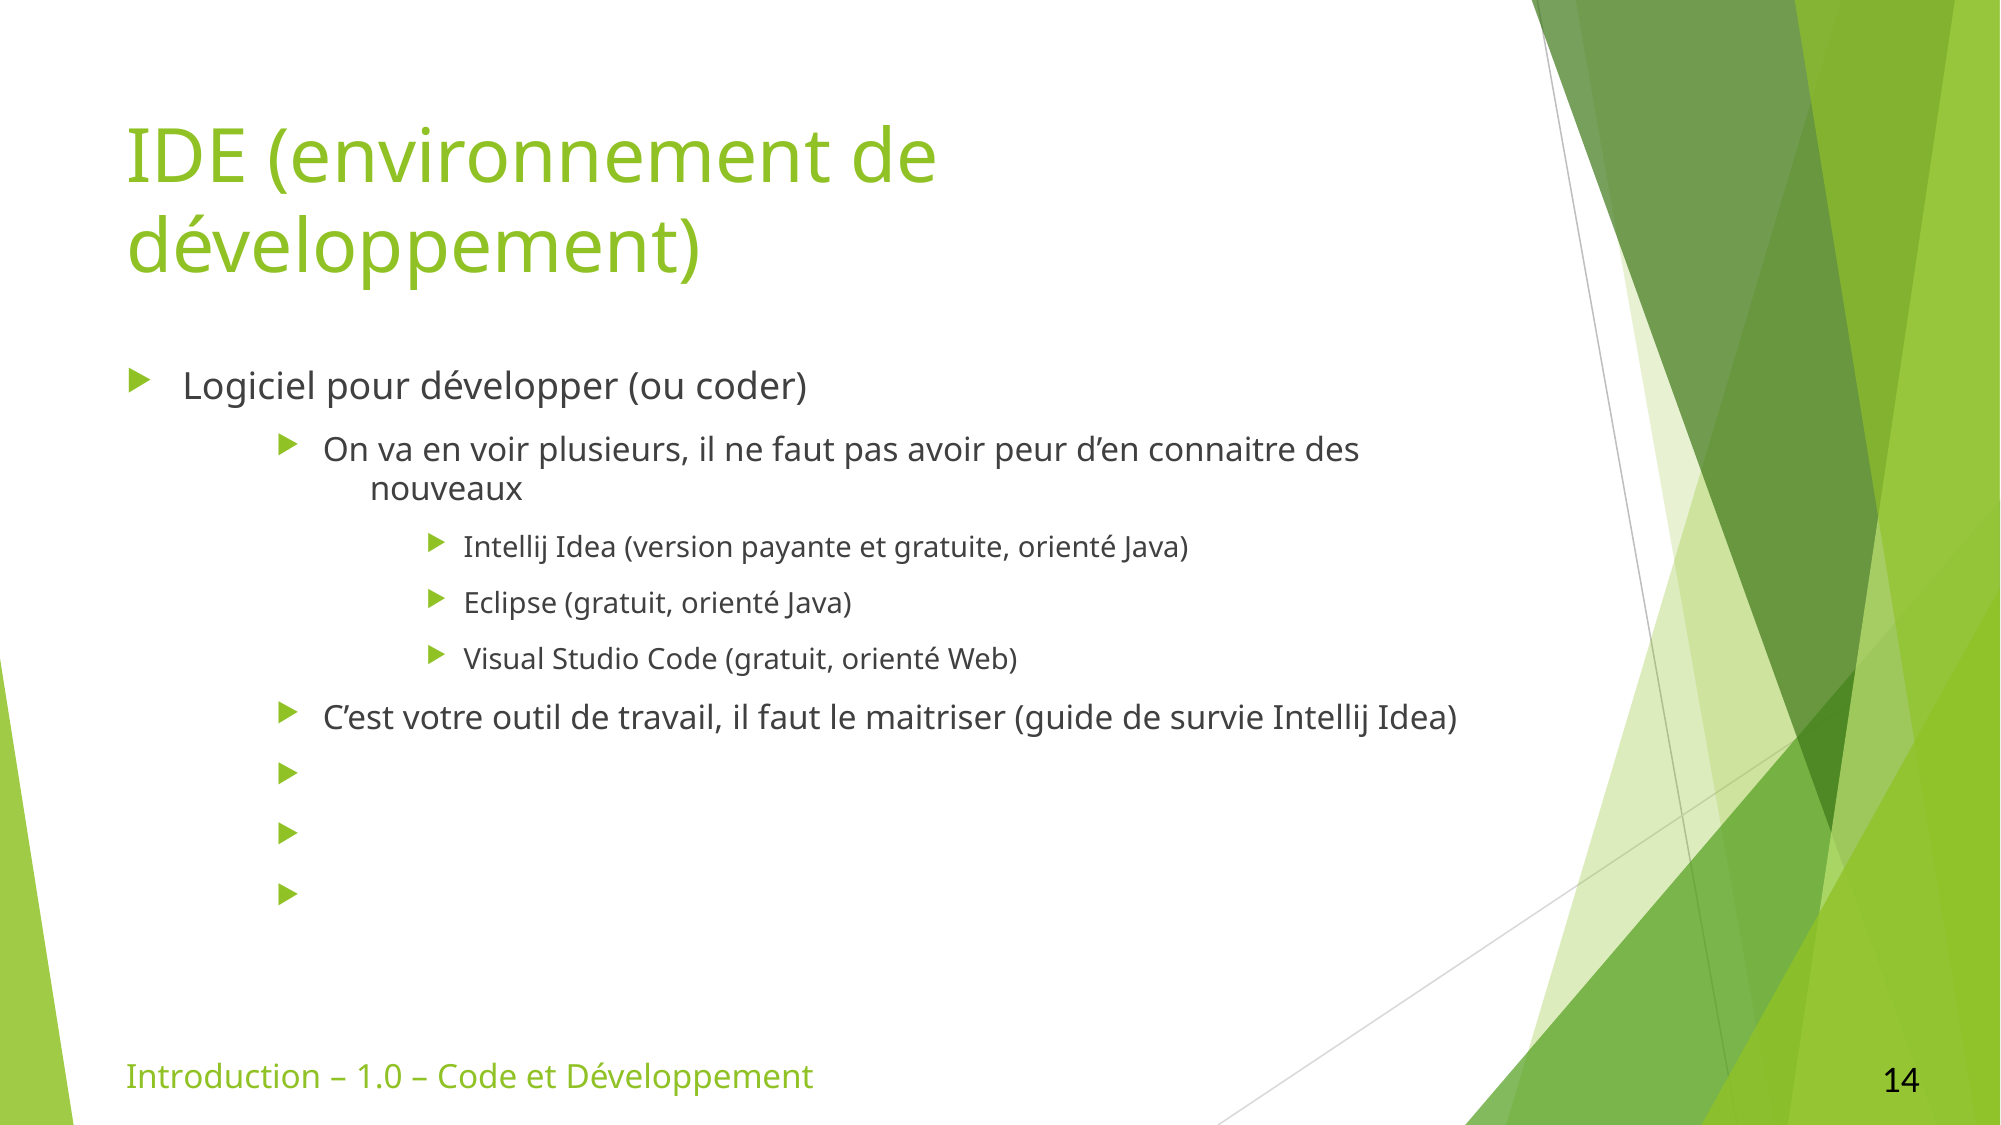

# IDE (environnement de développement)
Logiciel pour développer (ou coder)
On va en voir plusieurs, il ne faut pas avoir peur d’en connaitre des nouveaux
Intellij Idea (version payante et gratuite, orienté Java)
Eclipse (gratuit, orienté Java)
Visual Studio Code (gratuit, orienté Web)
C’est votre outil de travail, il faut le maitriser (guide de survie Intellij Idea)
Introduction – 1.0 – Code et Développement